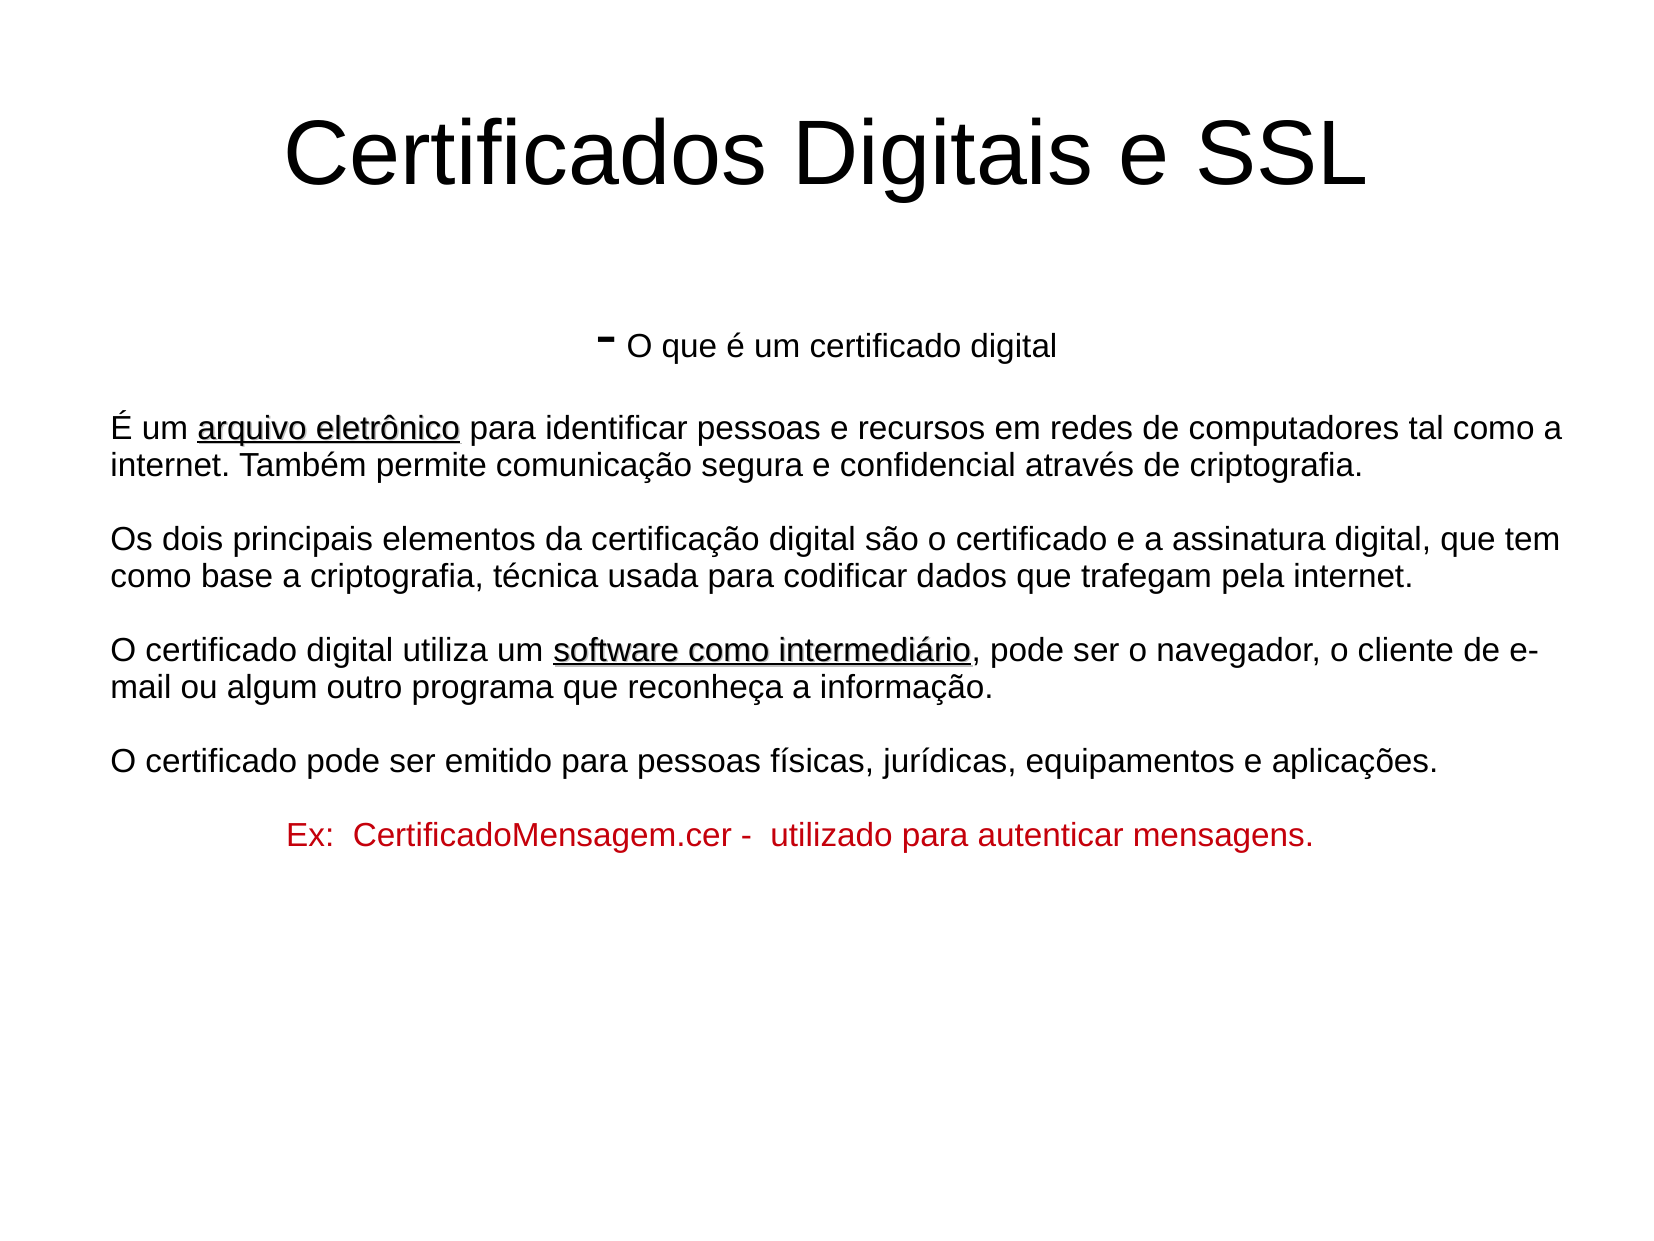

# Certificados Digitais e SSL
- O que é um certificado digital
 É um arquivo eletrônico para identificar pessoas e recursos em redes de computadores tal como a internet. Também permite comunicação segura e confidencial através de criptografia.
 Os dois principais elementos da certificação digital são o certificado e a assinatura digital, que tem como base a criptografia, técnica usada para codificar dados que trafegam pela internet.
 O certificado digital utiliza um software como intermediário, pode ser o navegador, o cliente de e- mail ou algum outro programa que reconheça a informação.
 O certificado pode ser emitido para pessoas físicas, jurídicas, equipamentos e aplicações.
 Ex: CertificadoMensagem.cer - utilizado para autenticar mensagens.